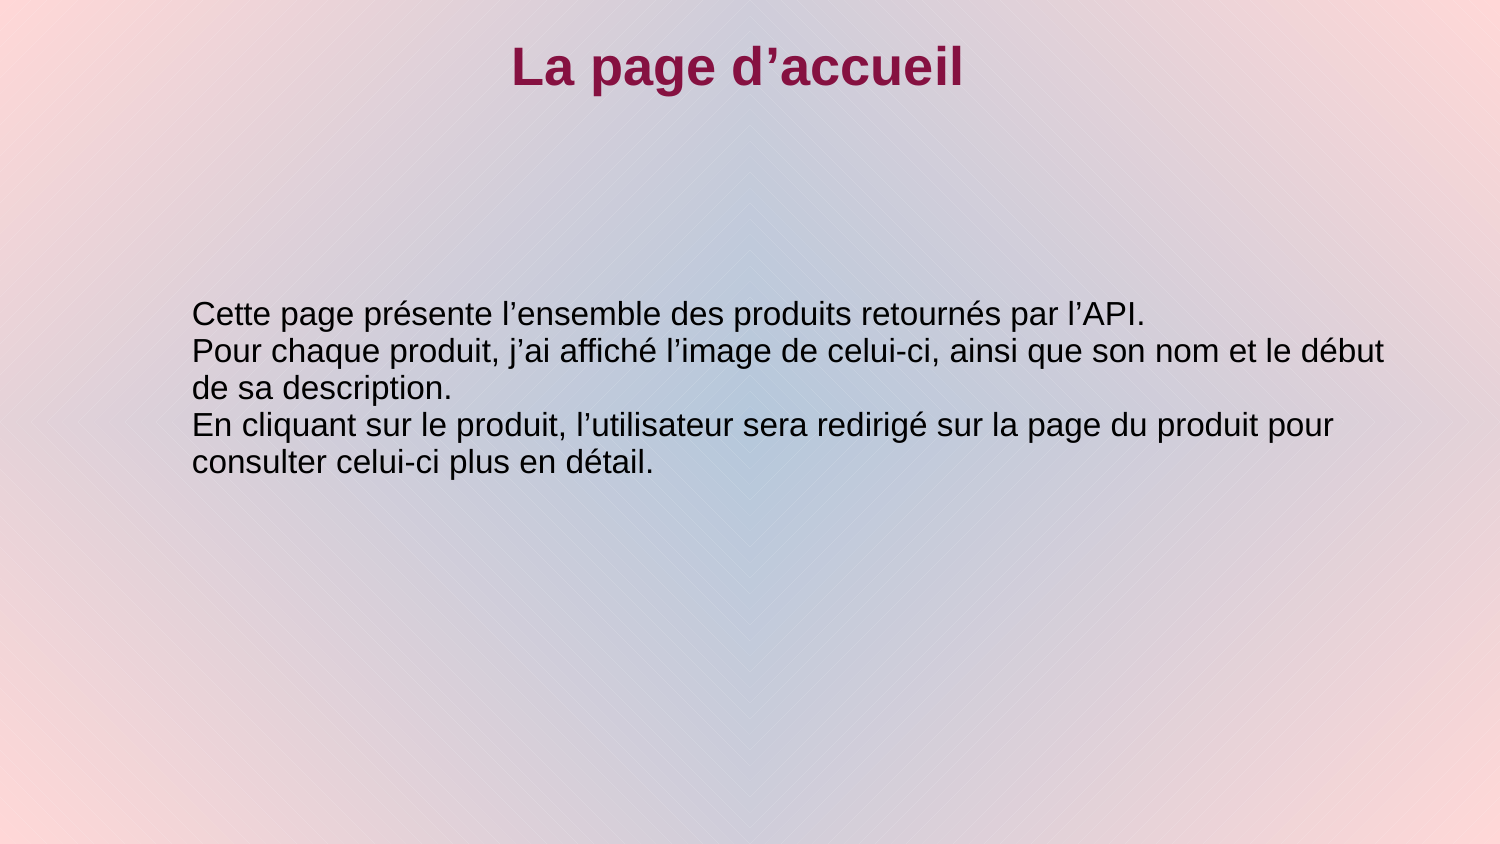

La page d’accueil
Cette page présente l’ensemble des produits retournés par l’API.
Pour chaque produit, j’ai affiché l’image de celui-ci, ainsi que son nom et le début de sa description.
En cliquant sur le produit, l’utilisateur sera redirigé sur la page du produit pour consulter celui-ci plus en détail.